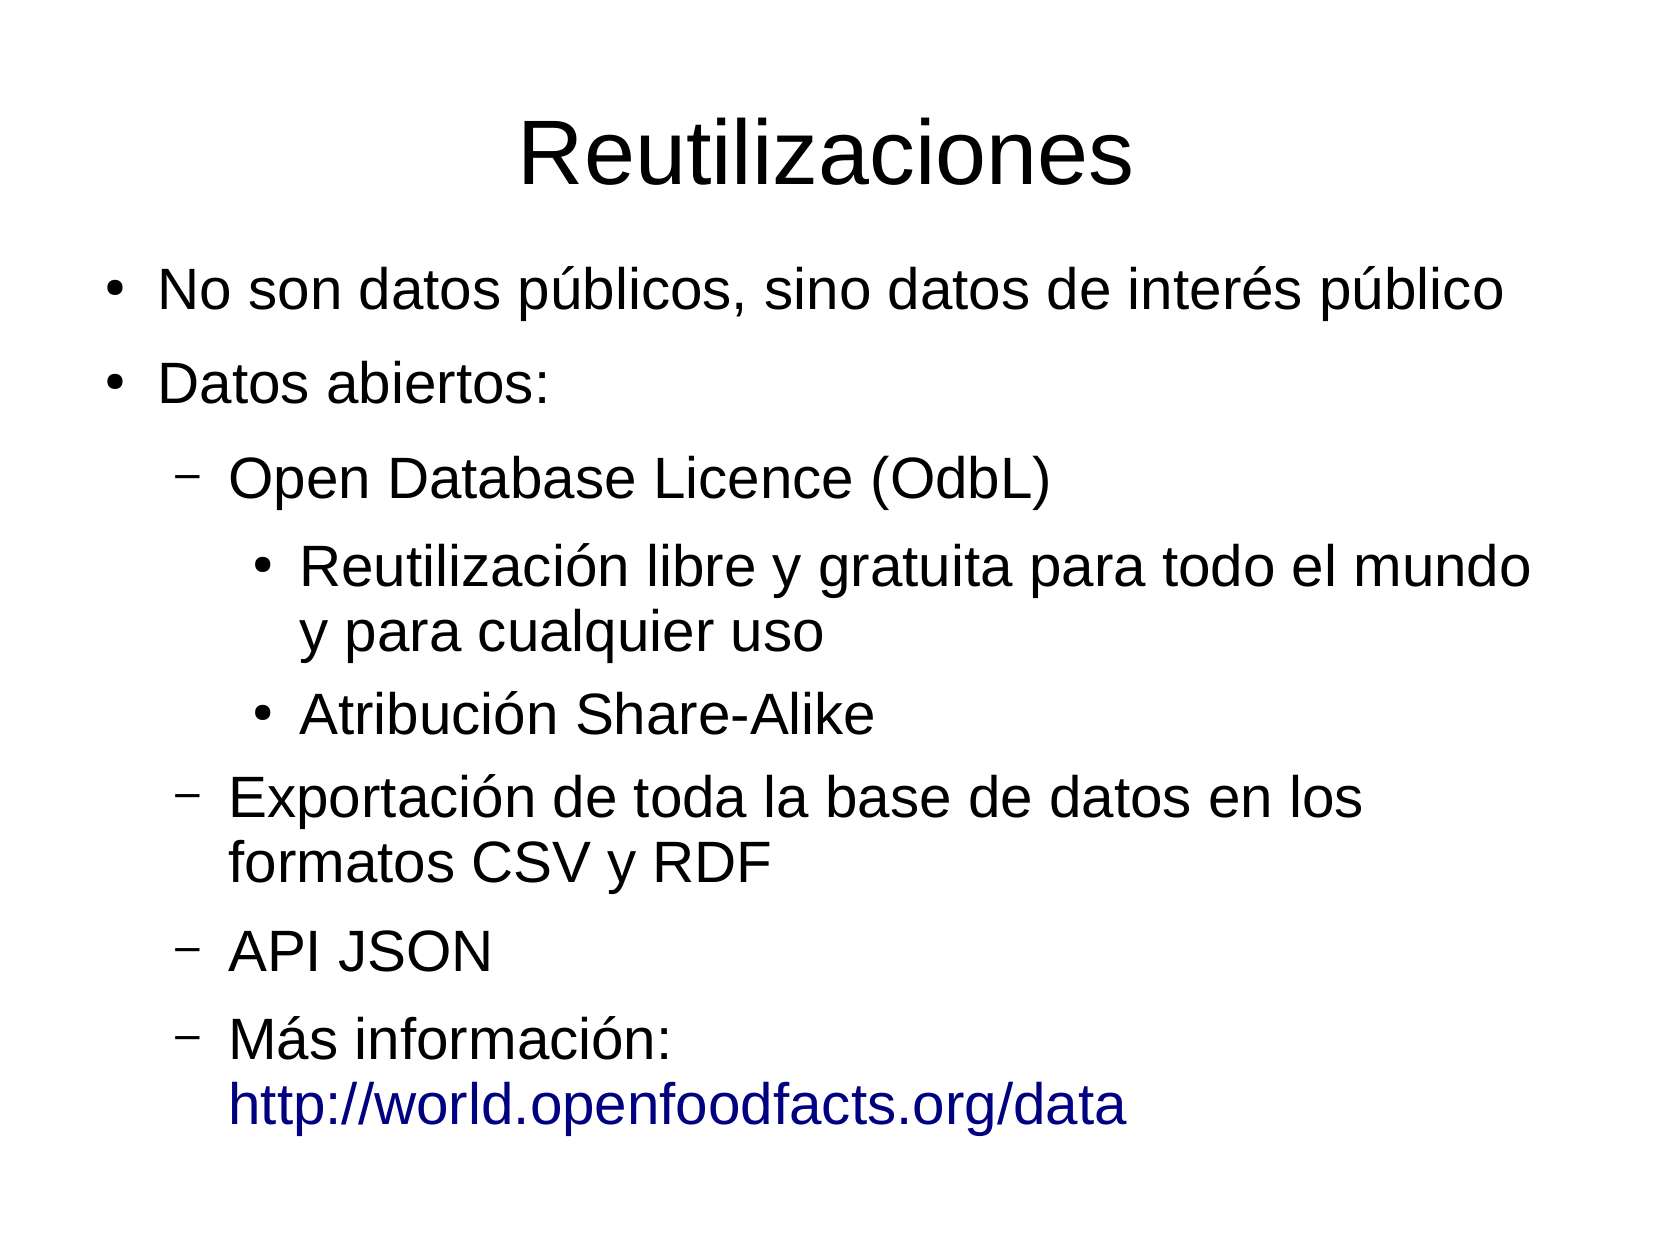

# Reutilizaciones
No son datos públicos, sino datos de interés público
Datos abiertos:
Open Database Licence (OdbL)
Reutilización libre y gratuita para todo el mundo y para cualquier uso
Atribución Share-Alike
Exportación de toda la base de datos en los formatos CSV y RDF
API JSON
Más información: http://world.openfoodfacts.org/data